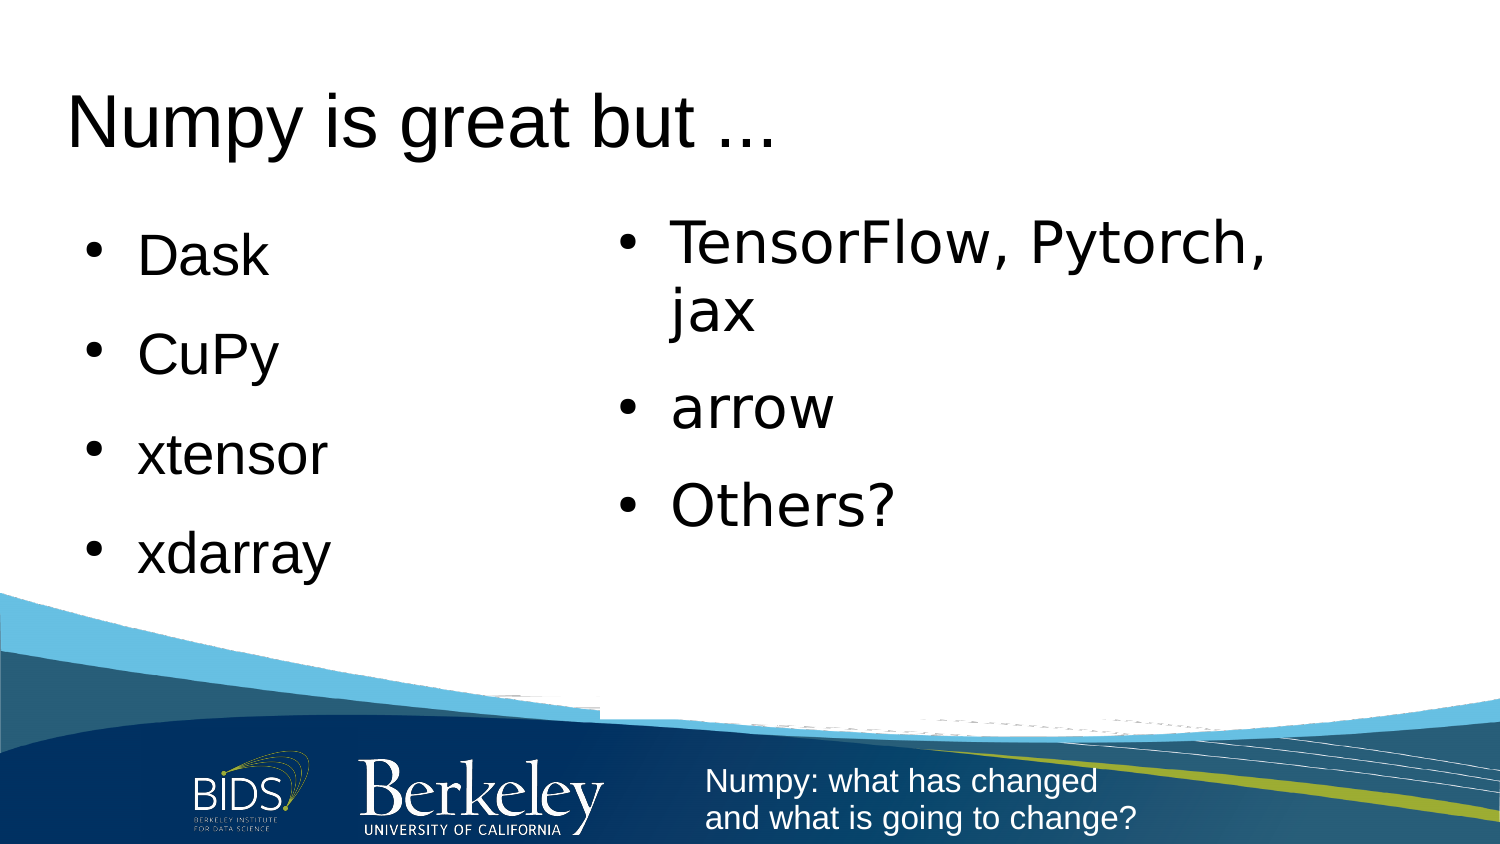

# Numpy is great but ...
Dask
CuPy
xtensor
xdarray
TensorFlow, Pytorch, jax
arrow
Others?
Numpy: what has changed
and what is going to change?